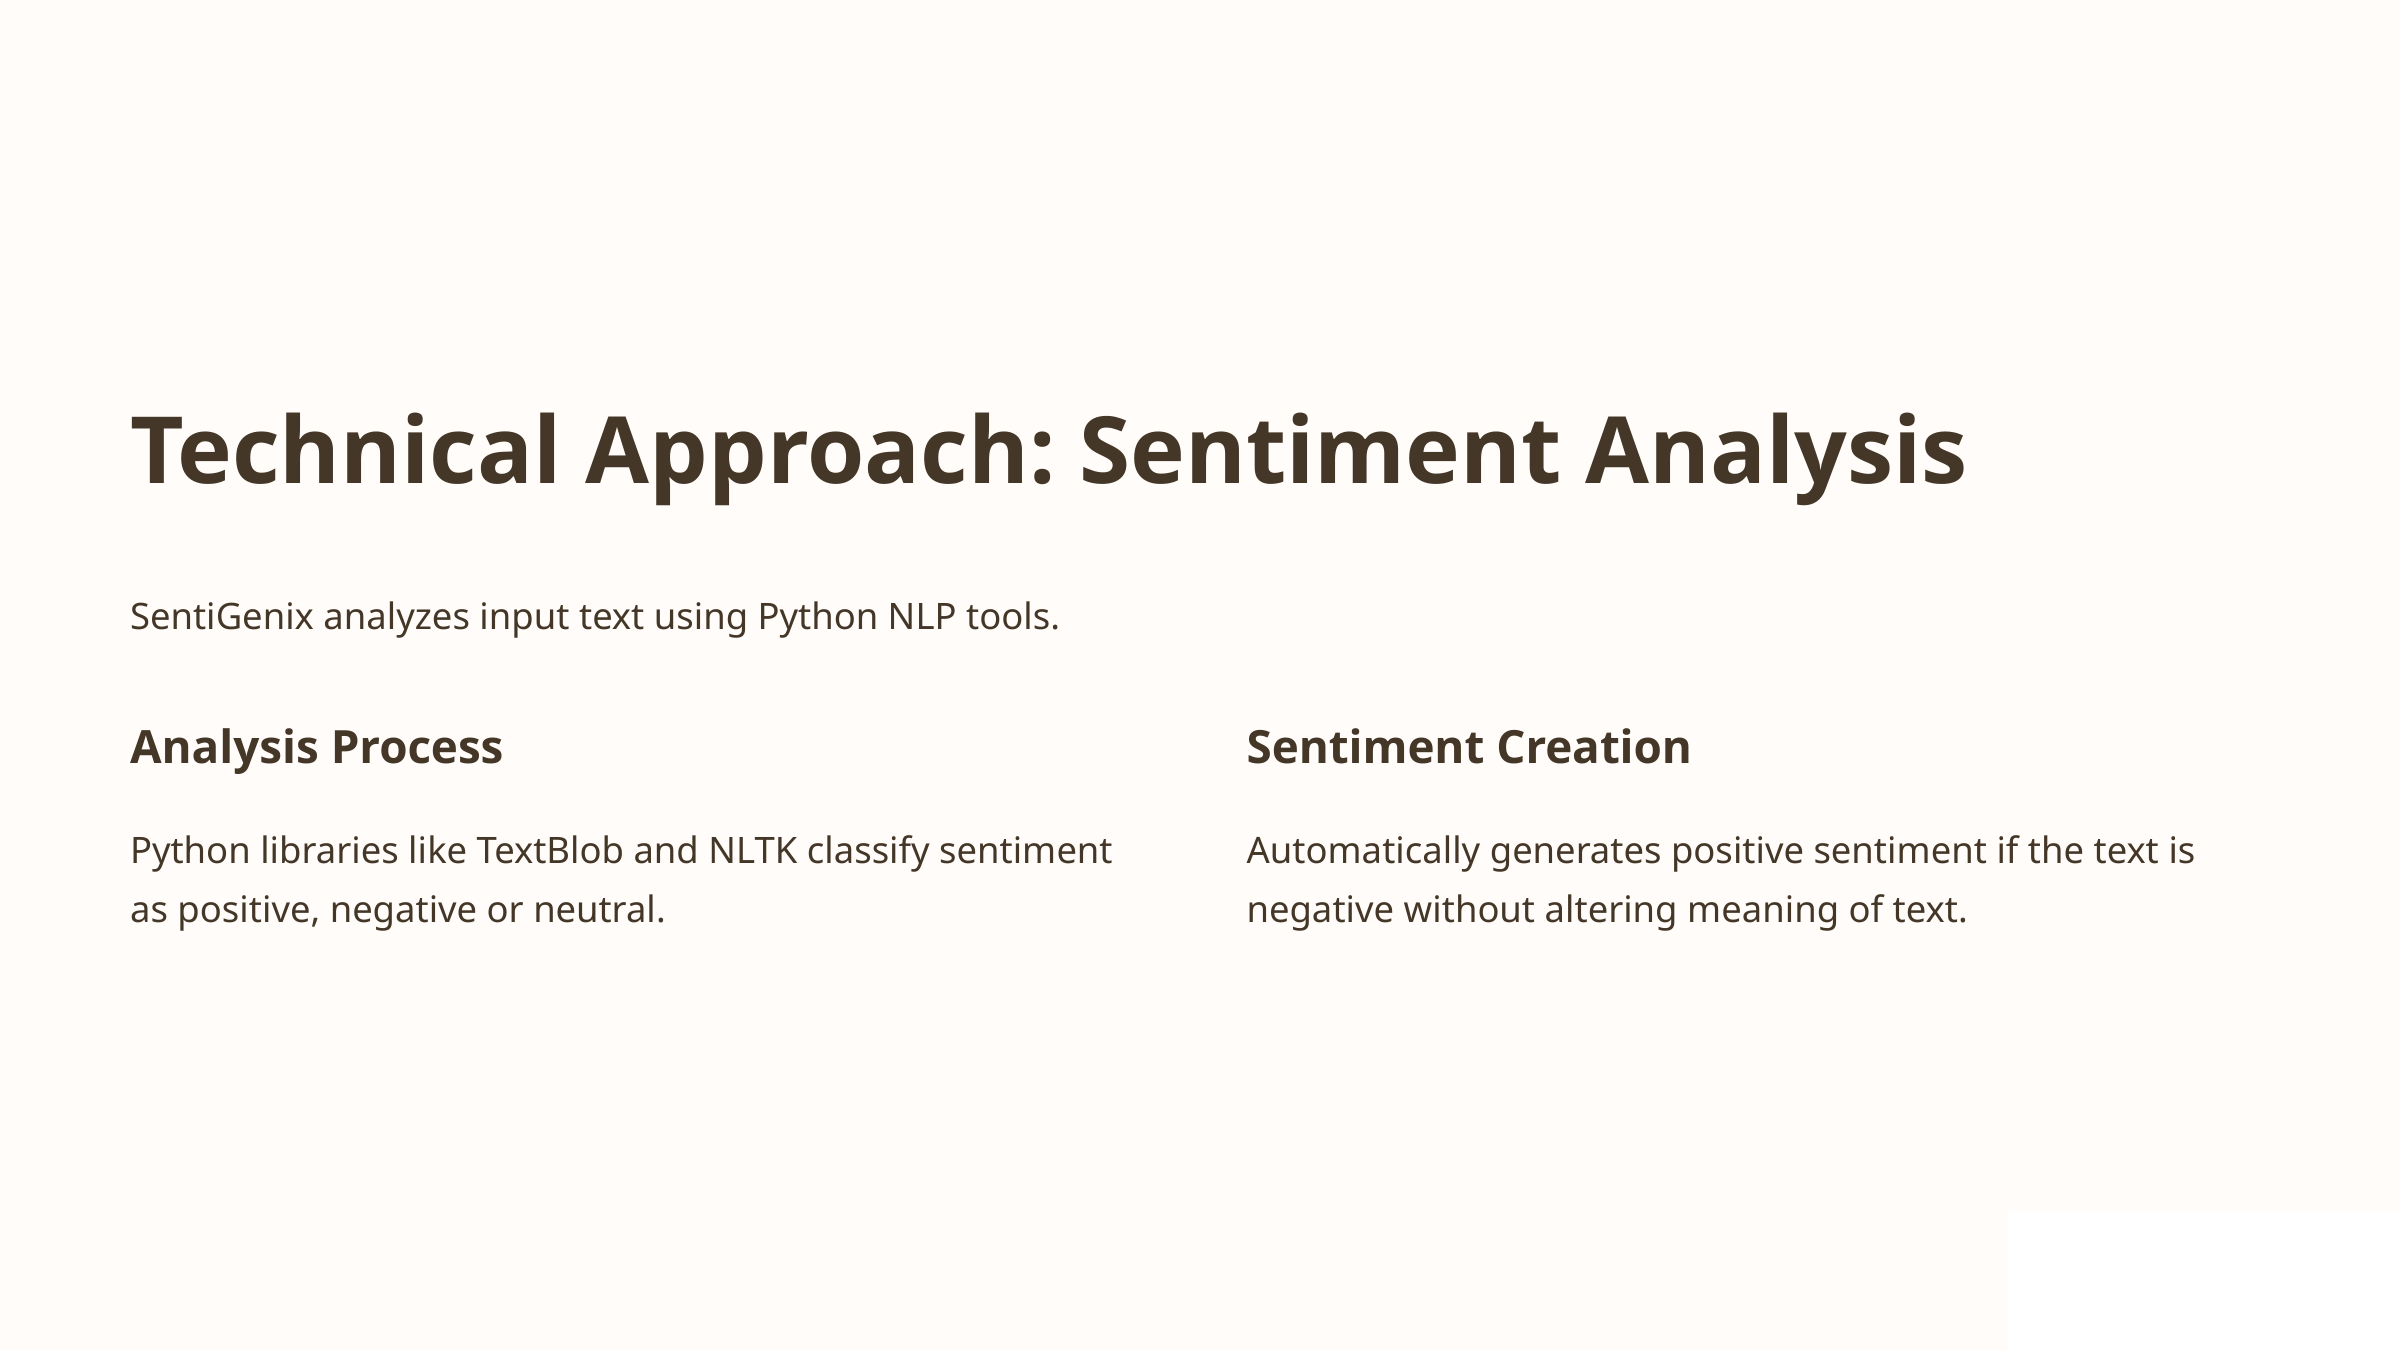

Technical Approach: Sentiment Analysis
SentiGenix analyzes input text using Python NLP tools.
Analysis Process
Sentiment Creation
Python libraries like TextBlob and NLTK classify sentiment as positive, negative or neutral.
Automatically generates positive sentiment if the text is negative without altering meaning of text.